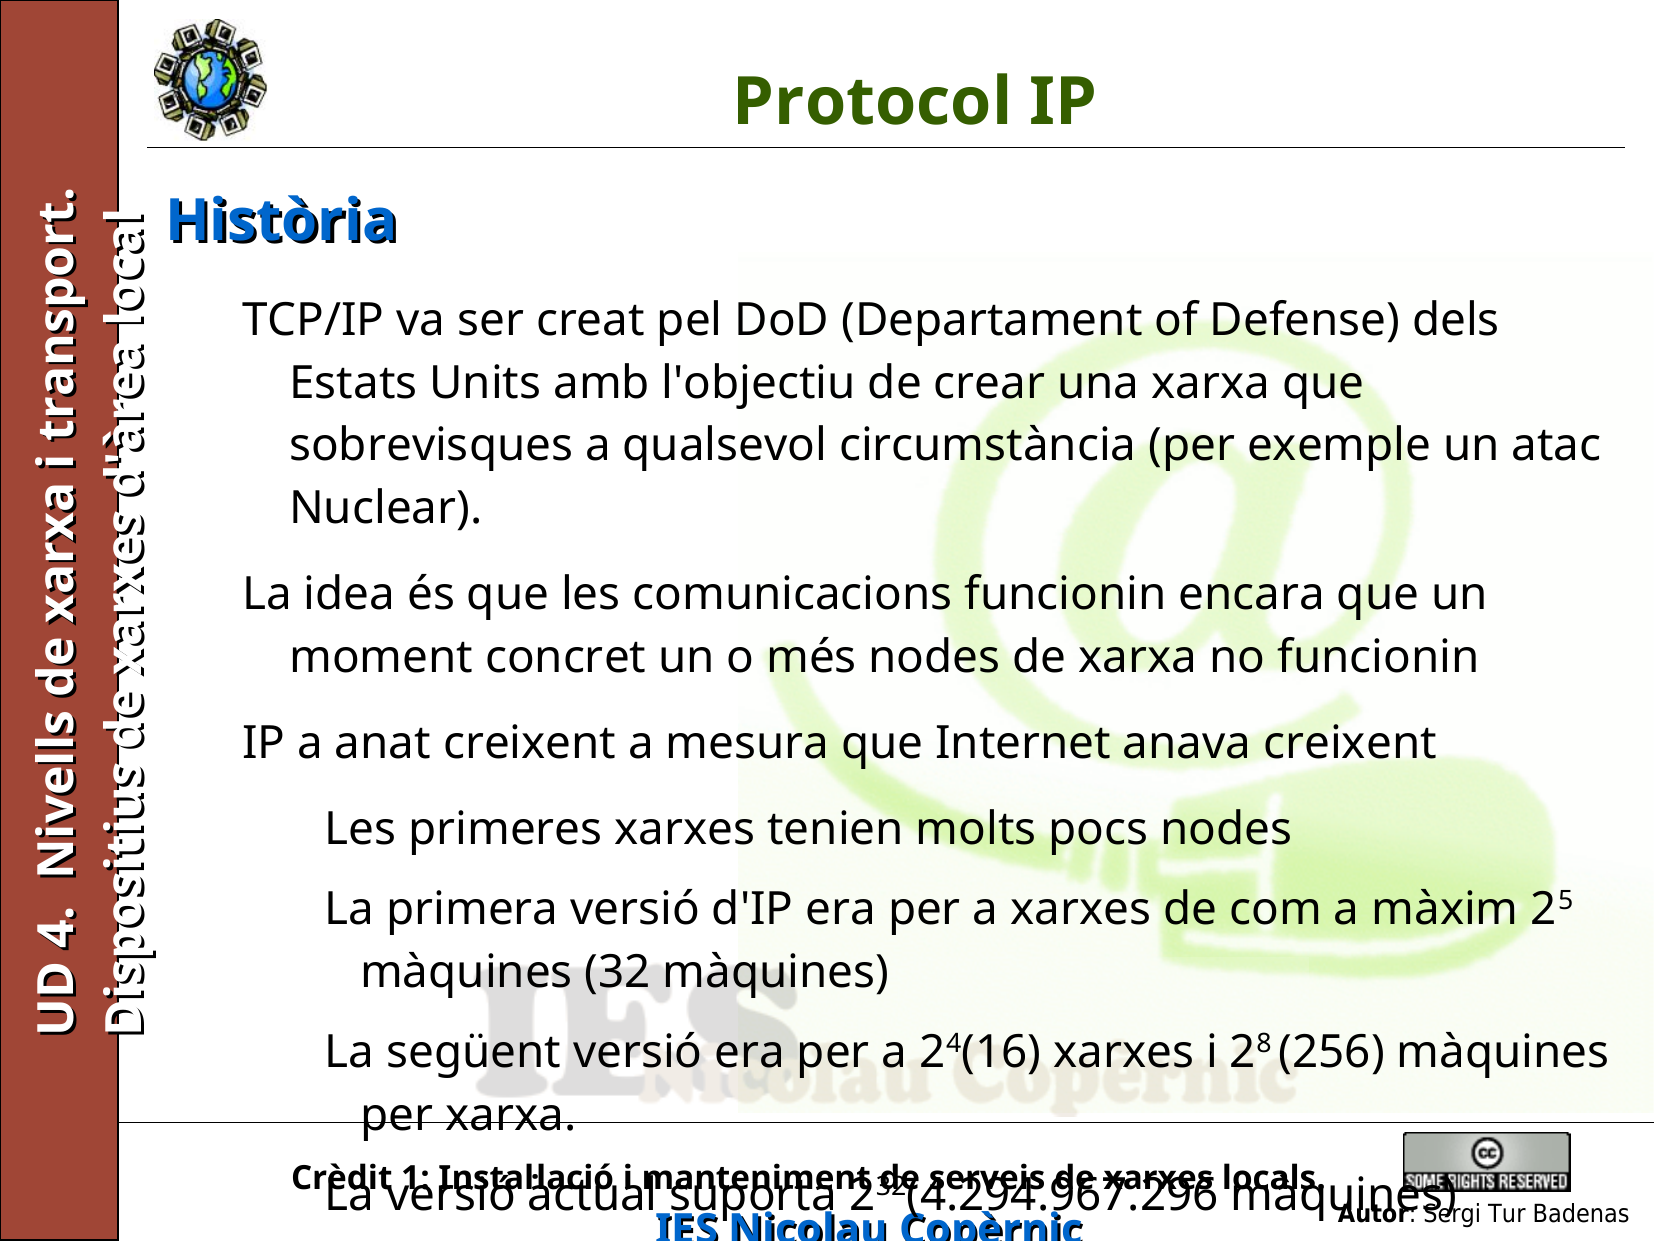

# Protocol IP
Història
TCP/IP va ser creat pel DoD (Departament of Defense) dels Estats Units amb l'objectiu de crear una xarxa que sobrevisques a qualsevol circumstància (per exemple un atac Nuclear).
La idea és que les comunicacions funcionin encara que un moment concret un o més nodes de xarxa no funcionin
IP a anat creixent a mesura que Internet anava creixent
Les primeres xarxes tenien molts pocs nodes
La primera versió d'IP era per a xarxes de com a màxim 25 màquines (32 màquines)
La següent versió era per a 24(16) xarxes i 28 (256) màquines per xarxa.
La versió actual suporta 232(4.294.967.296 màquines)
Actualment uns 4 billions d'adreces no són suficients adreces. S'està implantant poc a poc el protocol IPv6 amb 2128 (3,4x1038 màquines)